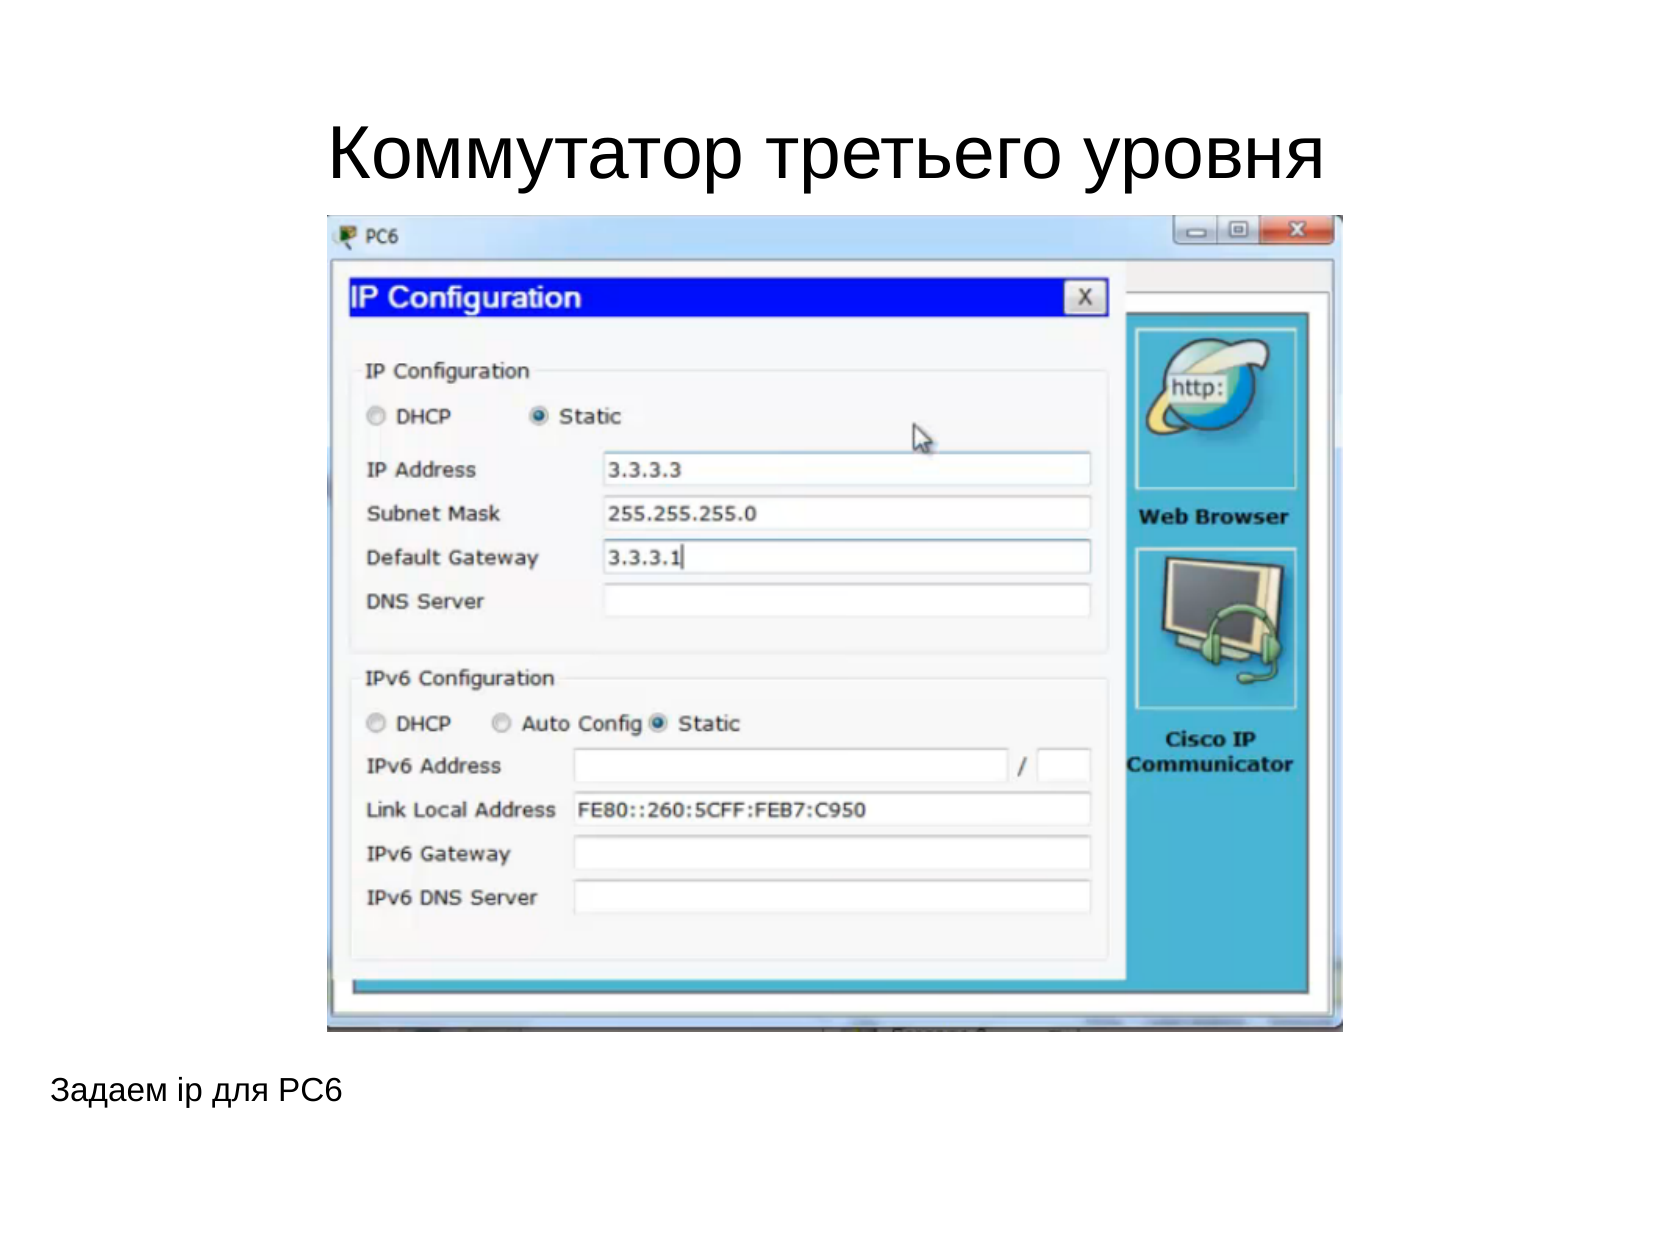

# Коммутатор третьего уровня
Задаем ip для PC6